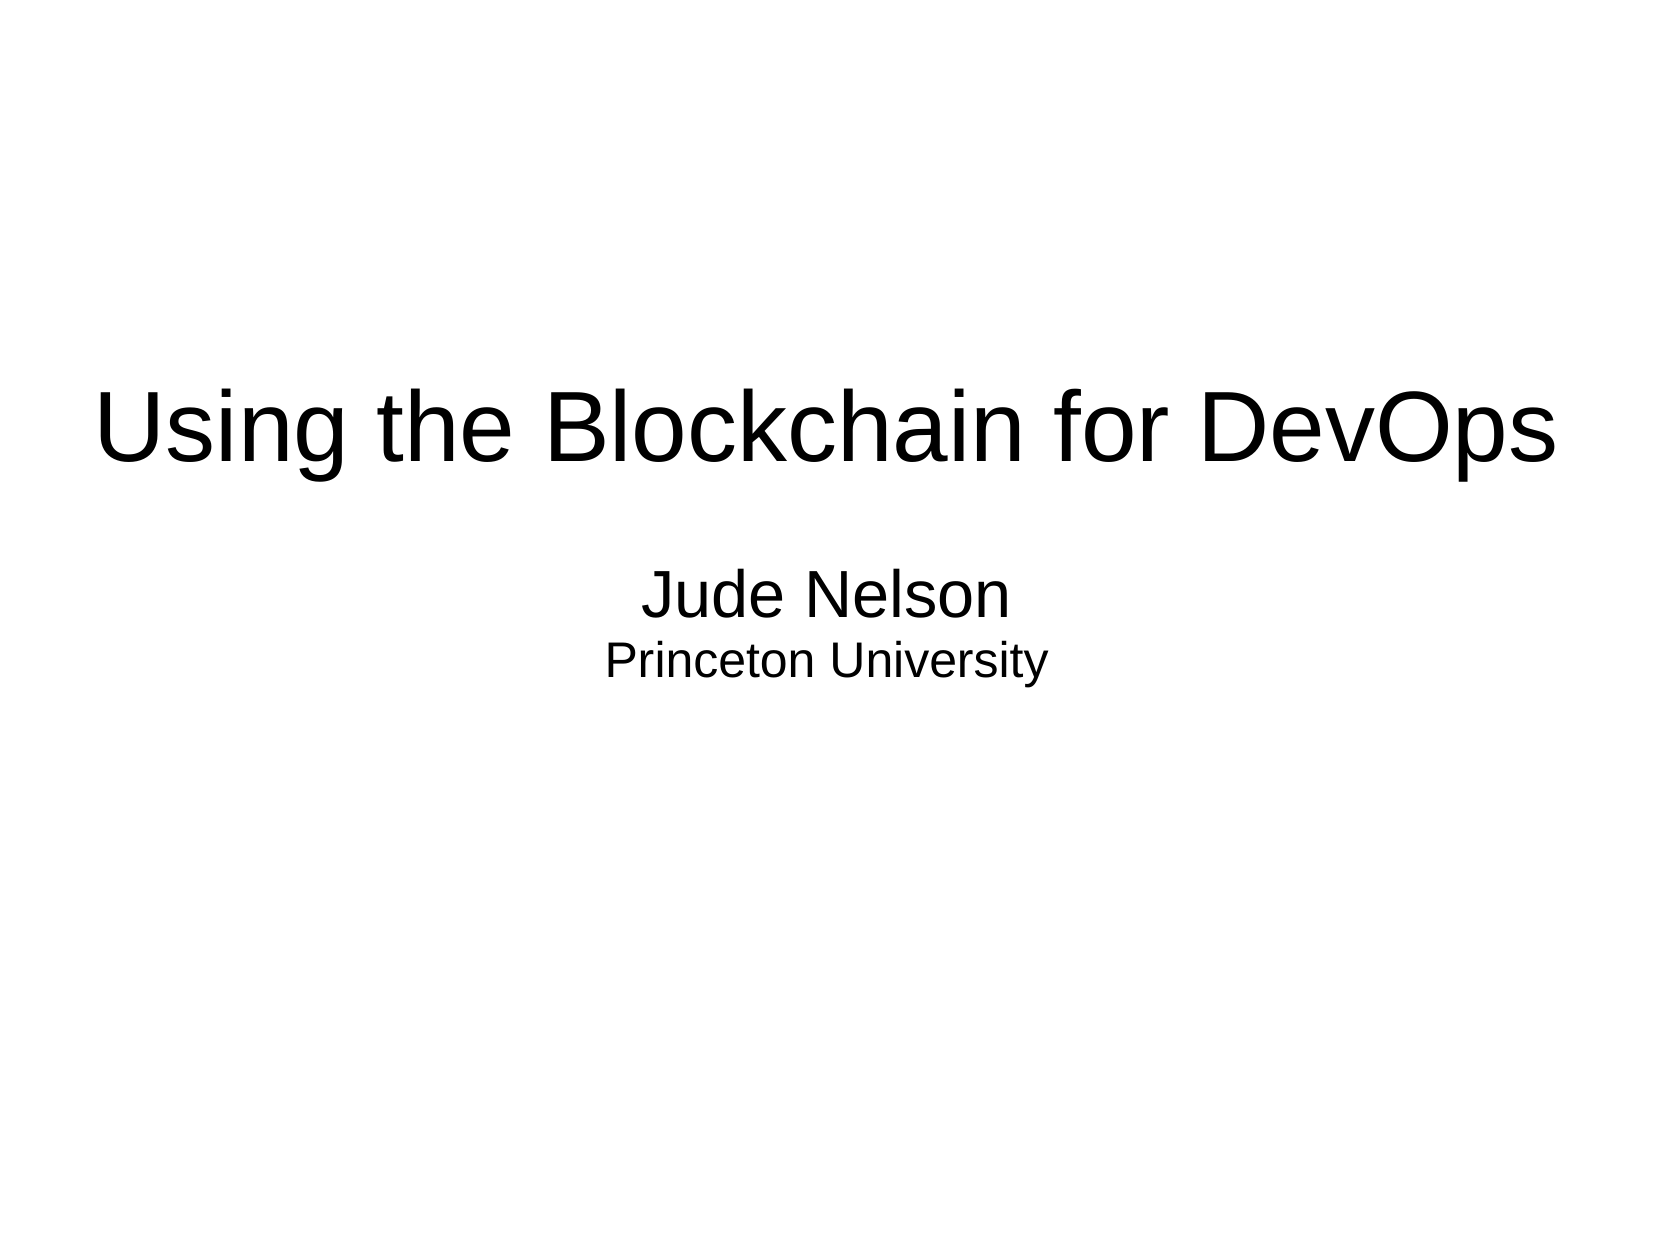

# Using the Blockchain for DevOps
Jude Nelson
Princeton University